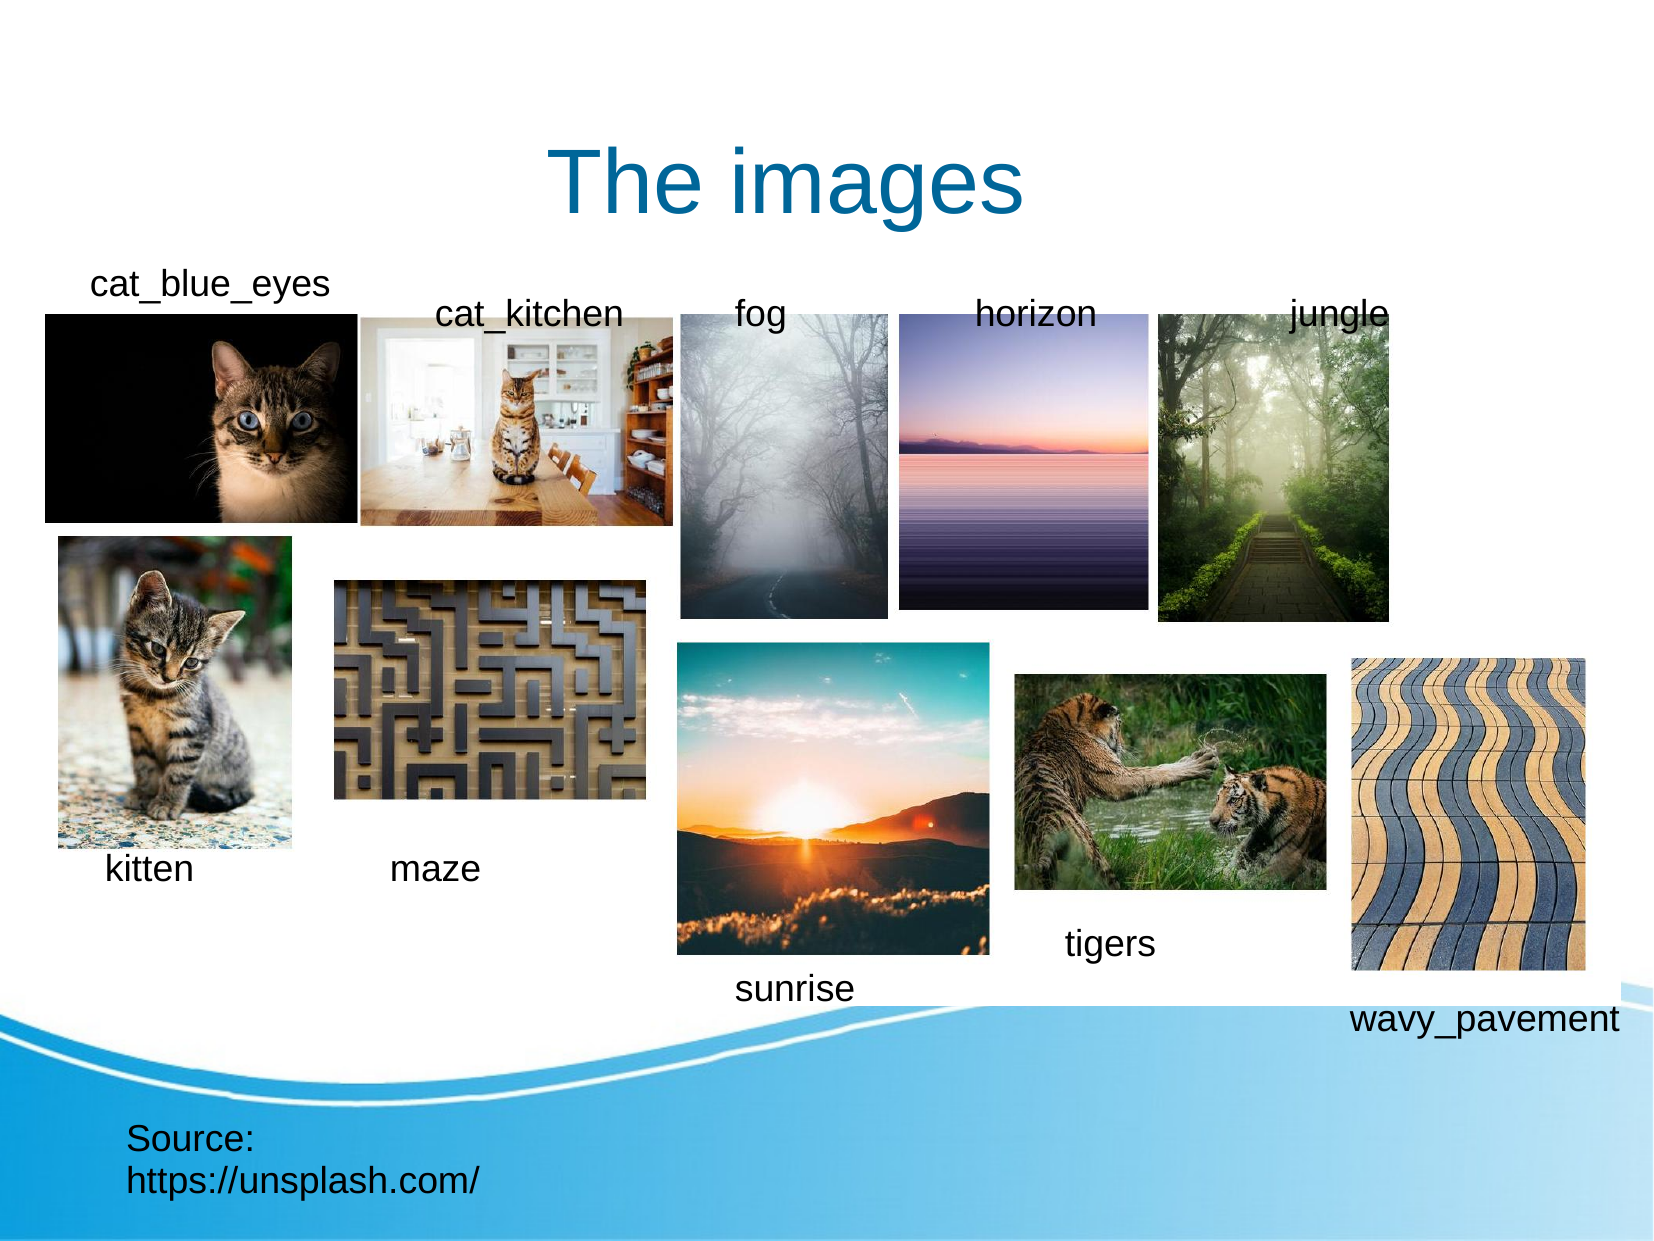

# The images
cat_blue_eyes
cat_kitchen
fog
horizon
jungle
kitten
maze
tigers
sunrise
wavy_pavement
Source:
https://unsplash.com/